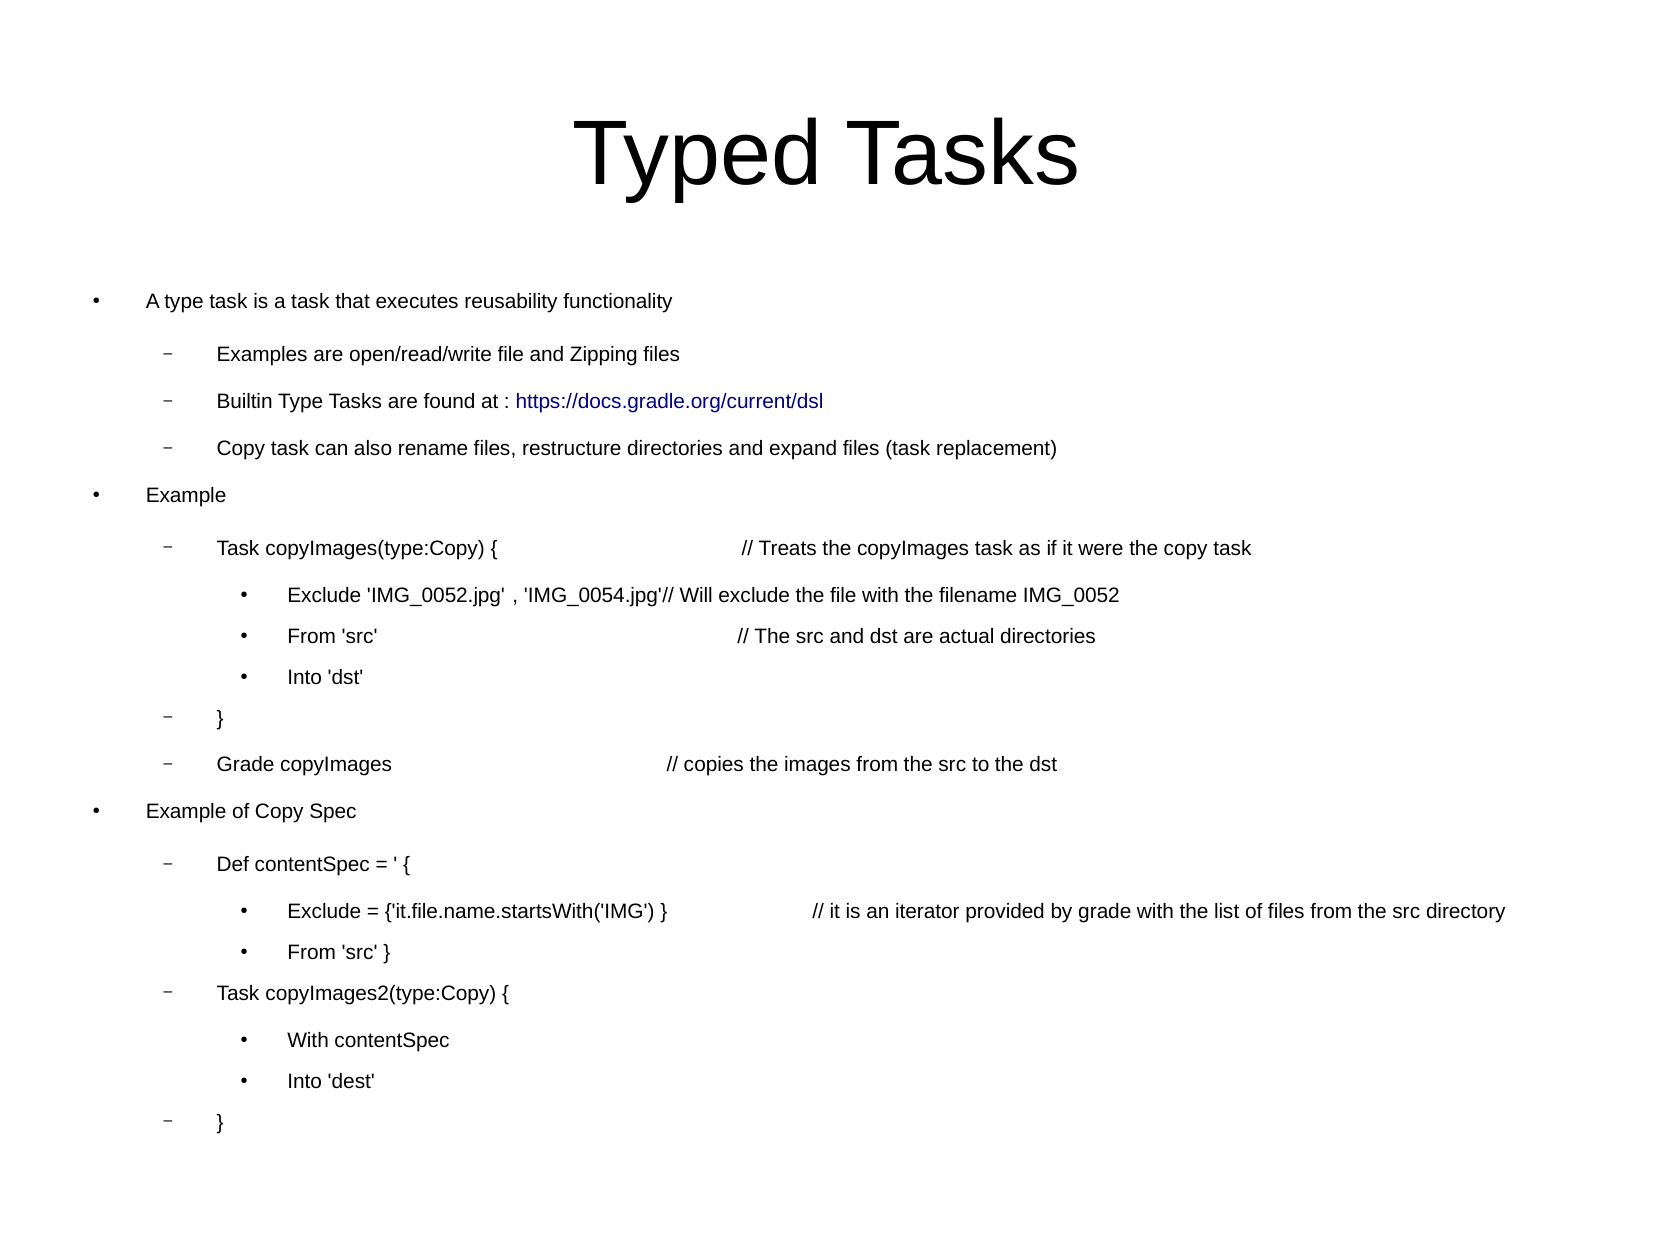

# Typed Tasks
A type task is a task that executes reusability functionality
Examples are open/read/write file and Zipping files
Builtin Type Tasks are found at : https://docs.gradle.org/current/dsl
Copy task can also rename files, restructure directories and expand files (task replacement)
Example
Task copyImages(type:Copy) {				// Treats the copyImages task as if it were the copy task
Exclude 'IMG_0052.jpg'	, 'IMG_0054.jpg'	// Will exclude the file with the filename IMG_0052
From 'src'					// The src and dst are actual directories
Into 'dst'
}
Grade copyImages				// copies the images from the src to the dst
Example of Copy Spec
Def contentSpec = ' {
Exclude = {'it.file.name.startsWith('IMG') }		// it is an iterator provided by grade with the list of files from the src directory
From 'src' }
Task copyImages2(type:Copy) {
With contentSpec
Into 'dest'
}